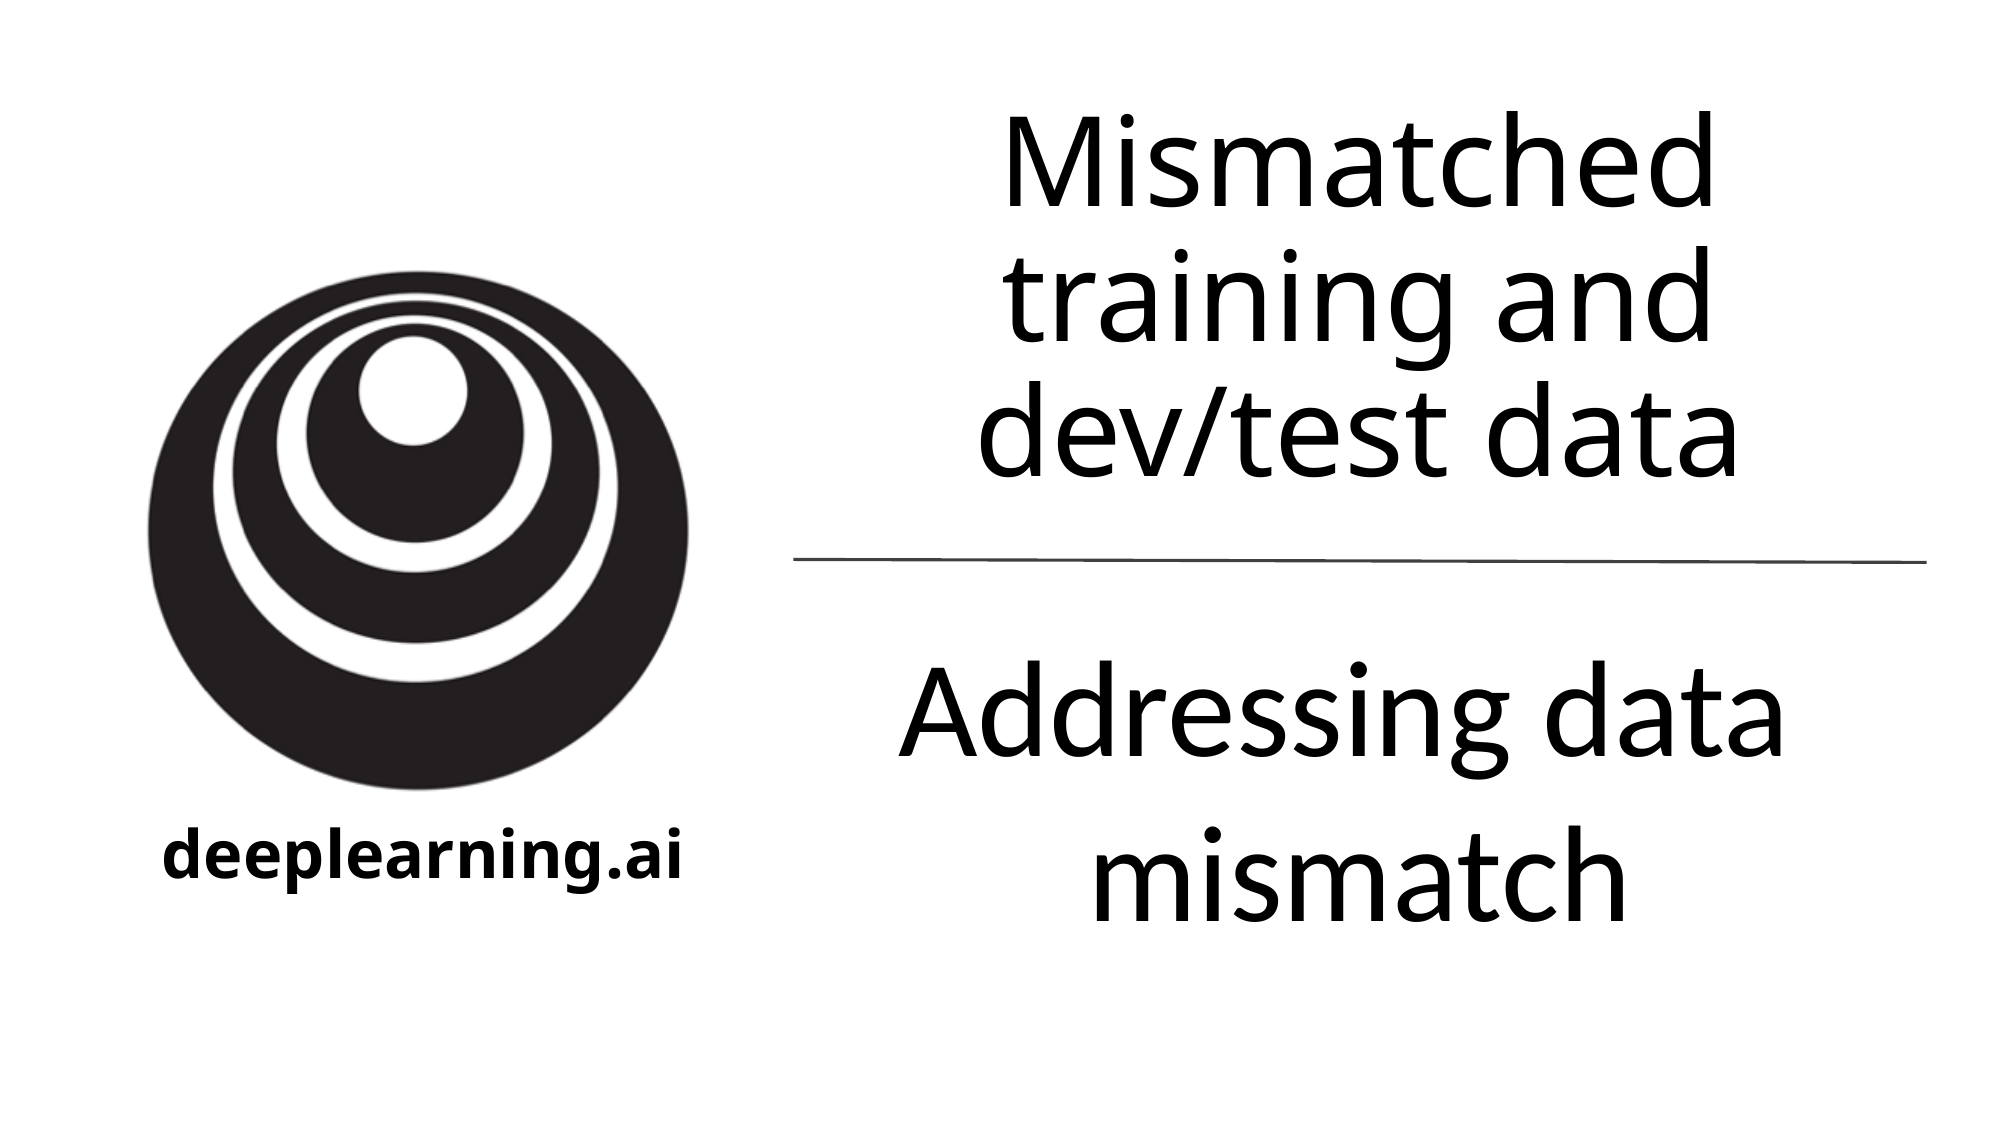

# Mismatched training and dev/test data
deeplearning.ai
Addressing data
mismatch